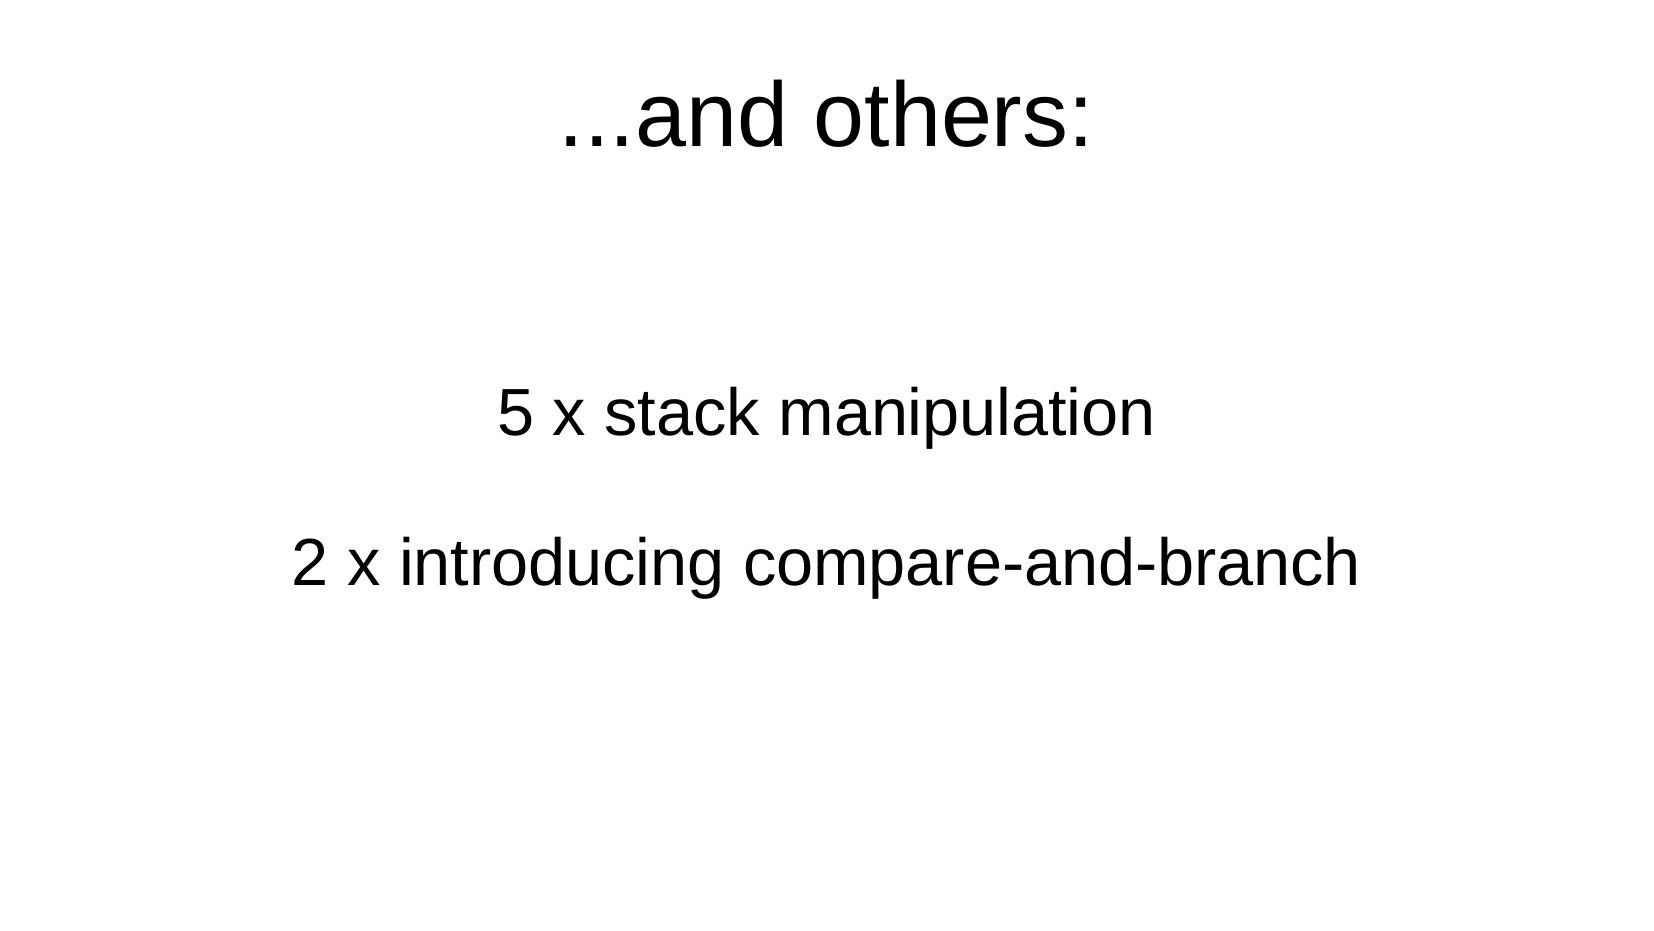

# ...and others:
5 x stack manipulation
2 x introducing compare-and-branch